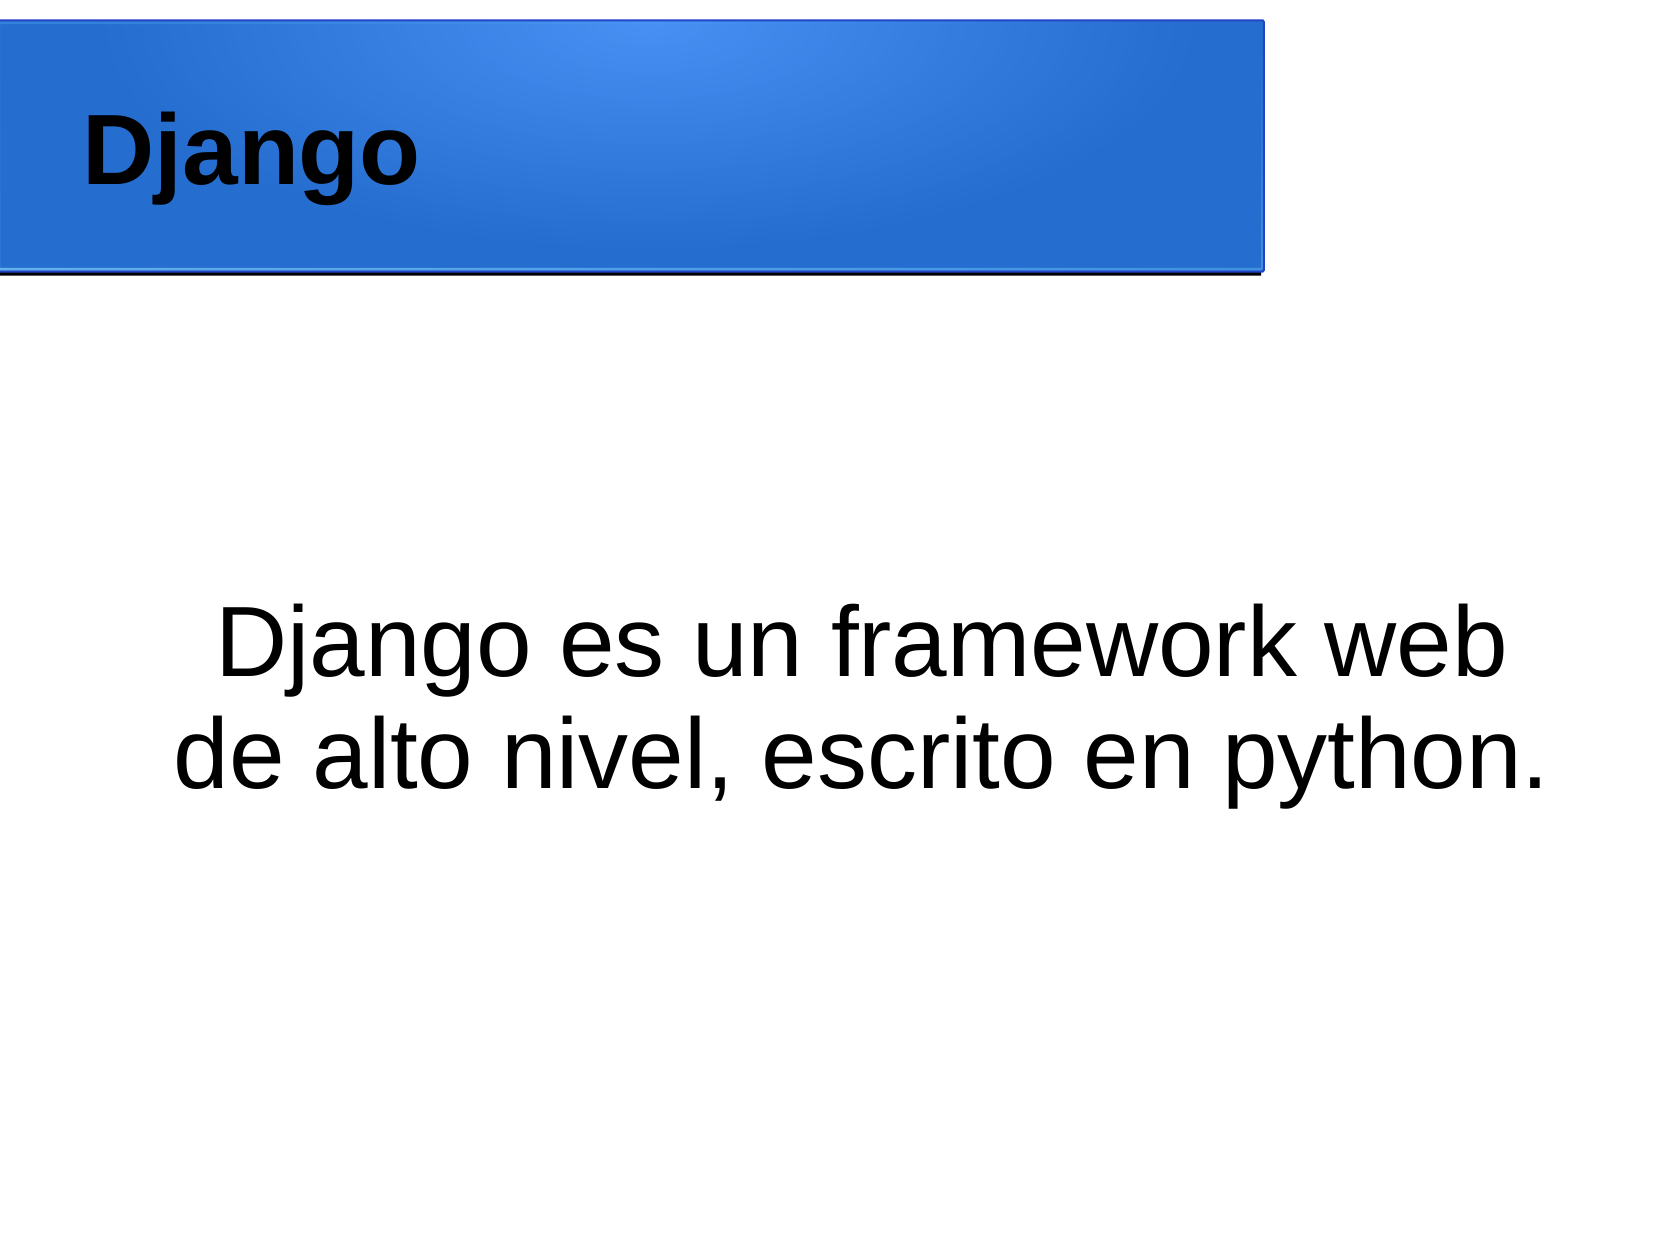

# Django
Django es un framework web de alto nivel, escrito en python.